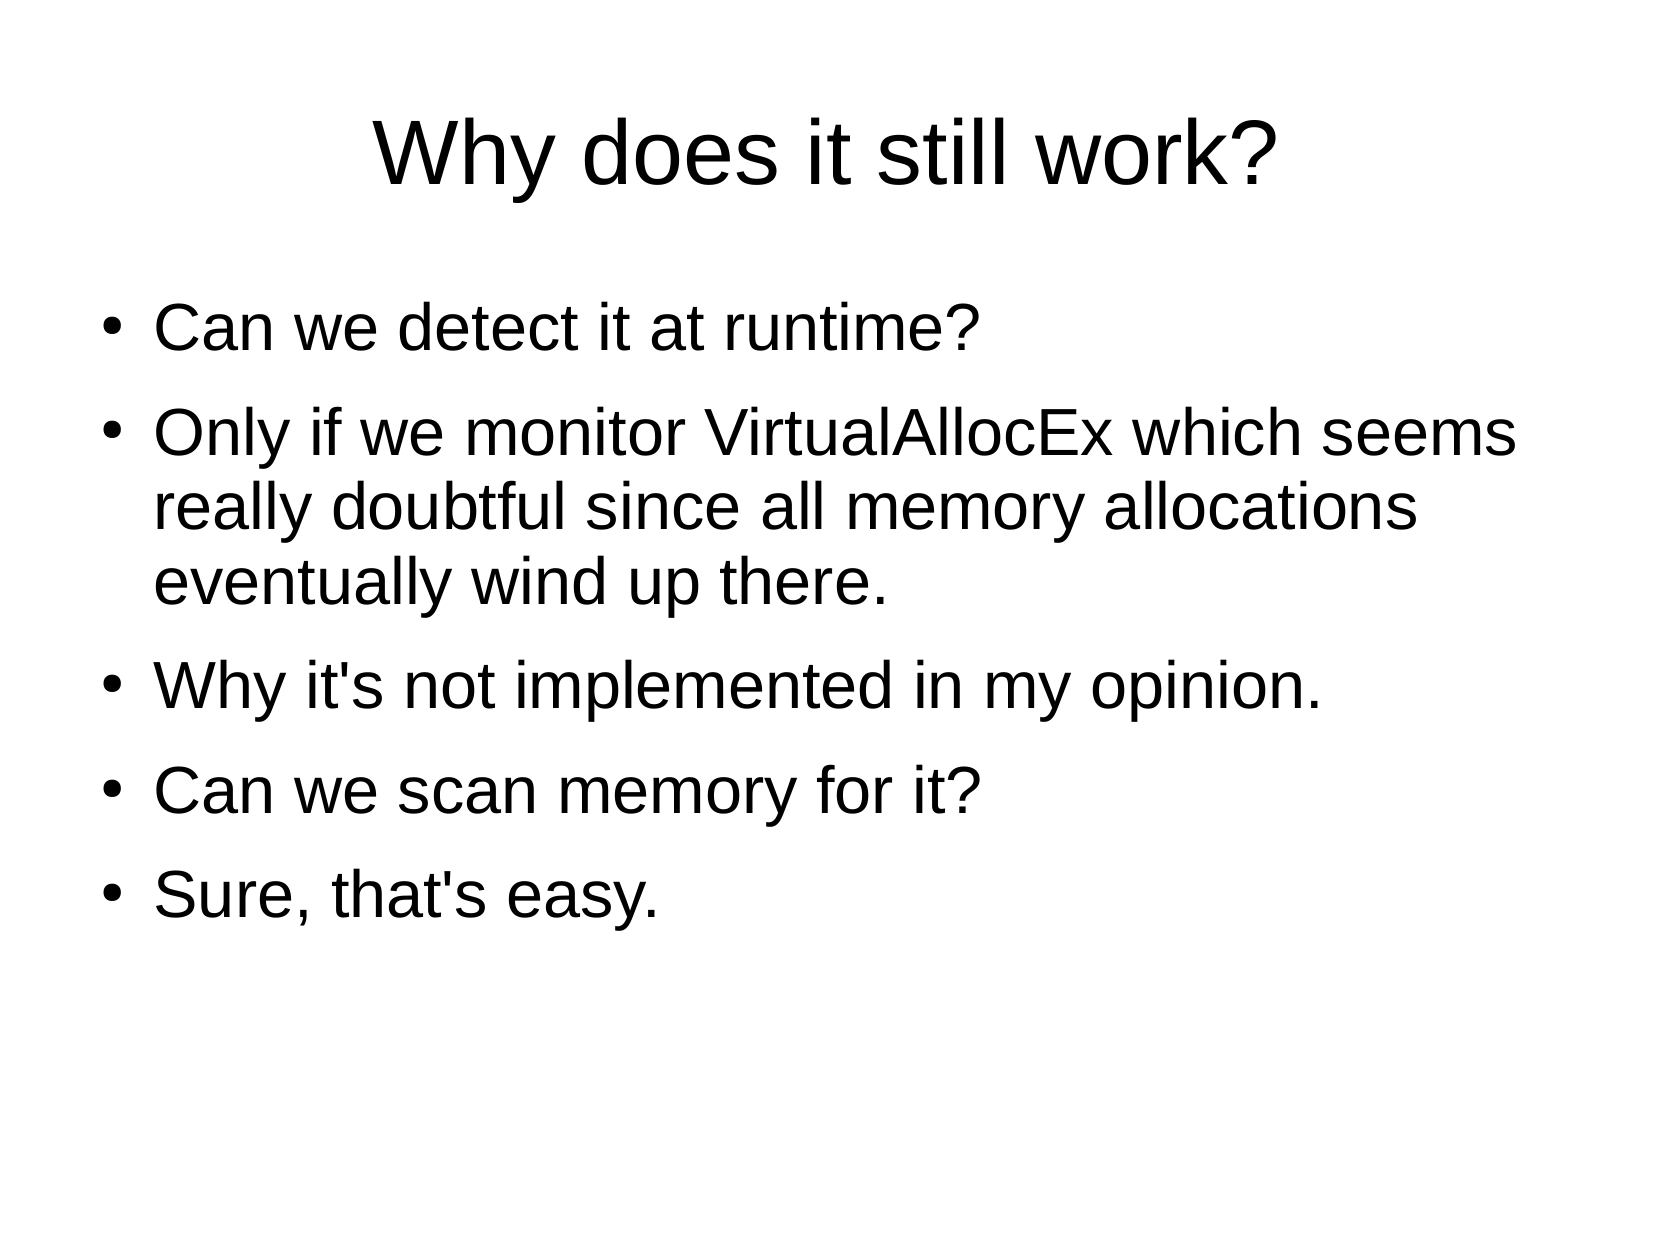

# Why does it still work?
Can we detect it at runtime?
Only if we monitor VirtualAllocEx which seems really doubtful since all memory allocations eventually wind up there.
Why it's not implemented in my opinion.
Can we scan memory for it?
Sure, that's easy.